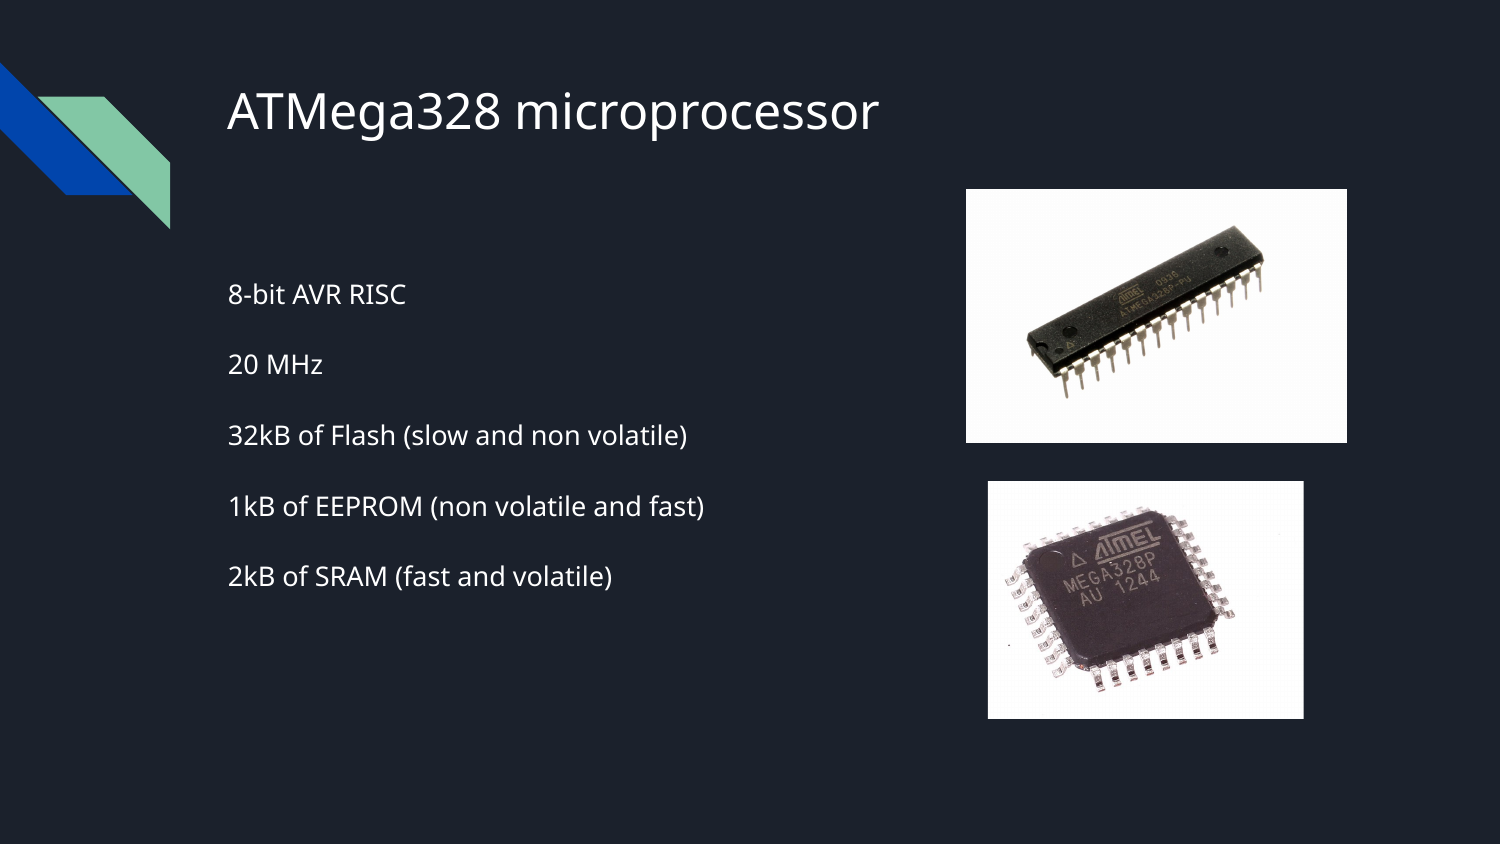

# ATMega328 microprocessor
8-bit AVR RISC
20 MHz
32kB of Flash (slow and non volatile)
1kB of EEPROM (non volatile and fast)
2kB of SRAM (fast and volatile)